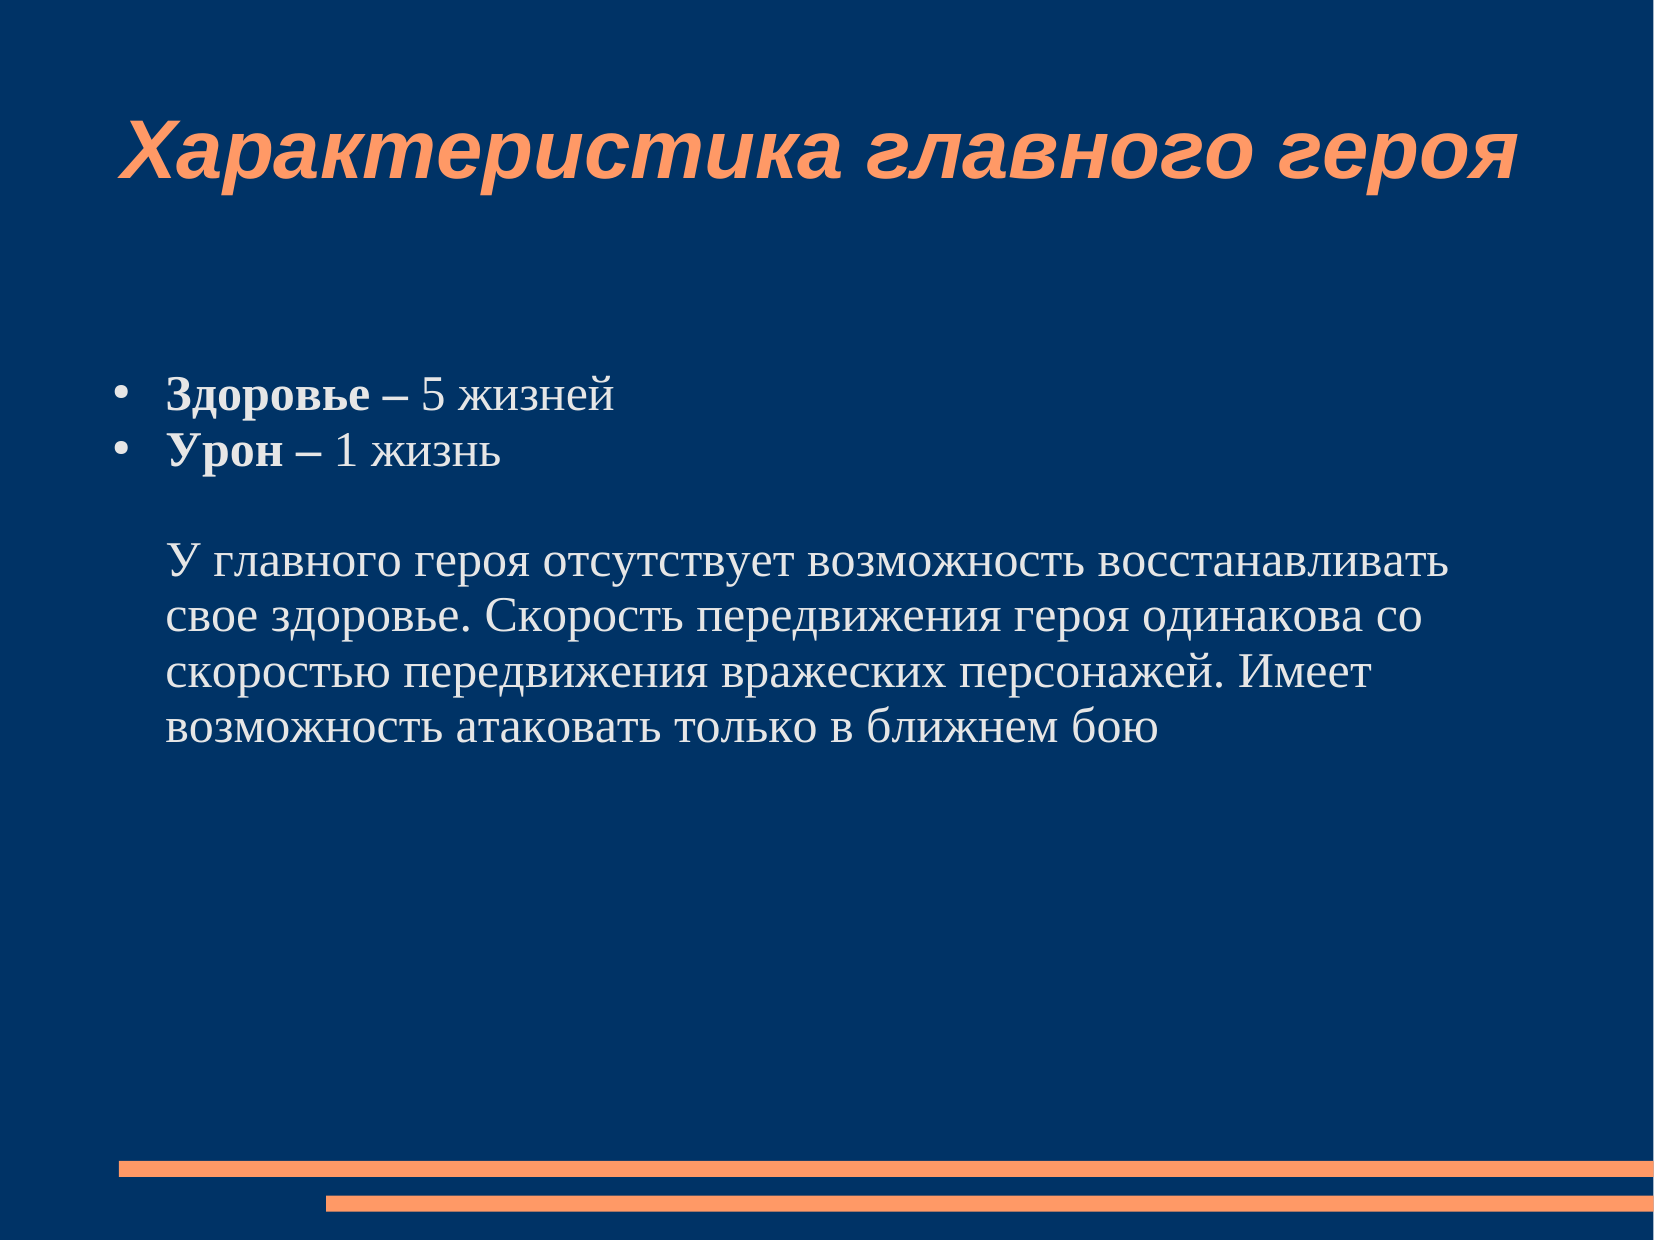

# Характеристика главного героя
Здоровье – 5 жизней
Урон – 1 жизнь
У главного героя отсутствует возможность восстанавливать свое здоровье. Скорость передвижения героя одинакова со скоростью передвижения вражеских персонажей. Имеет возможность атаковать только в ближнем бою